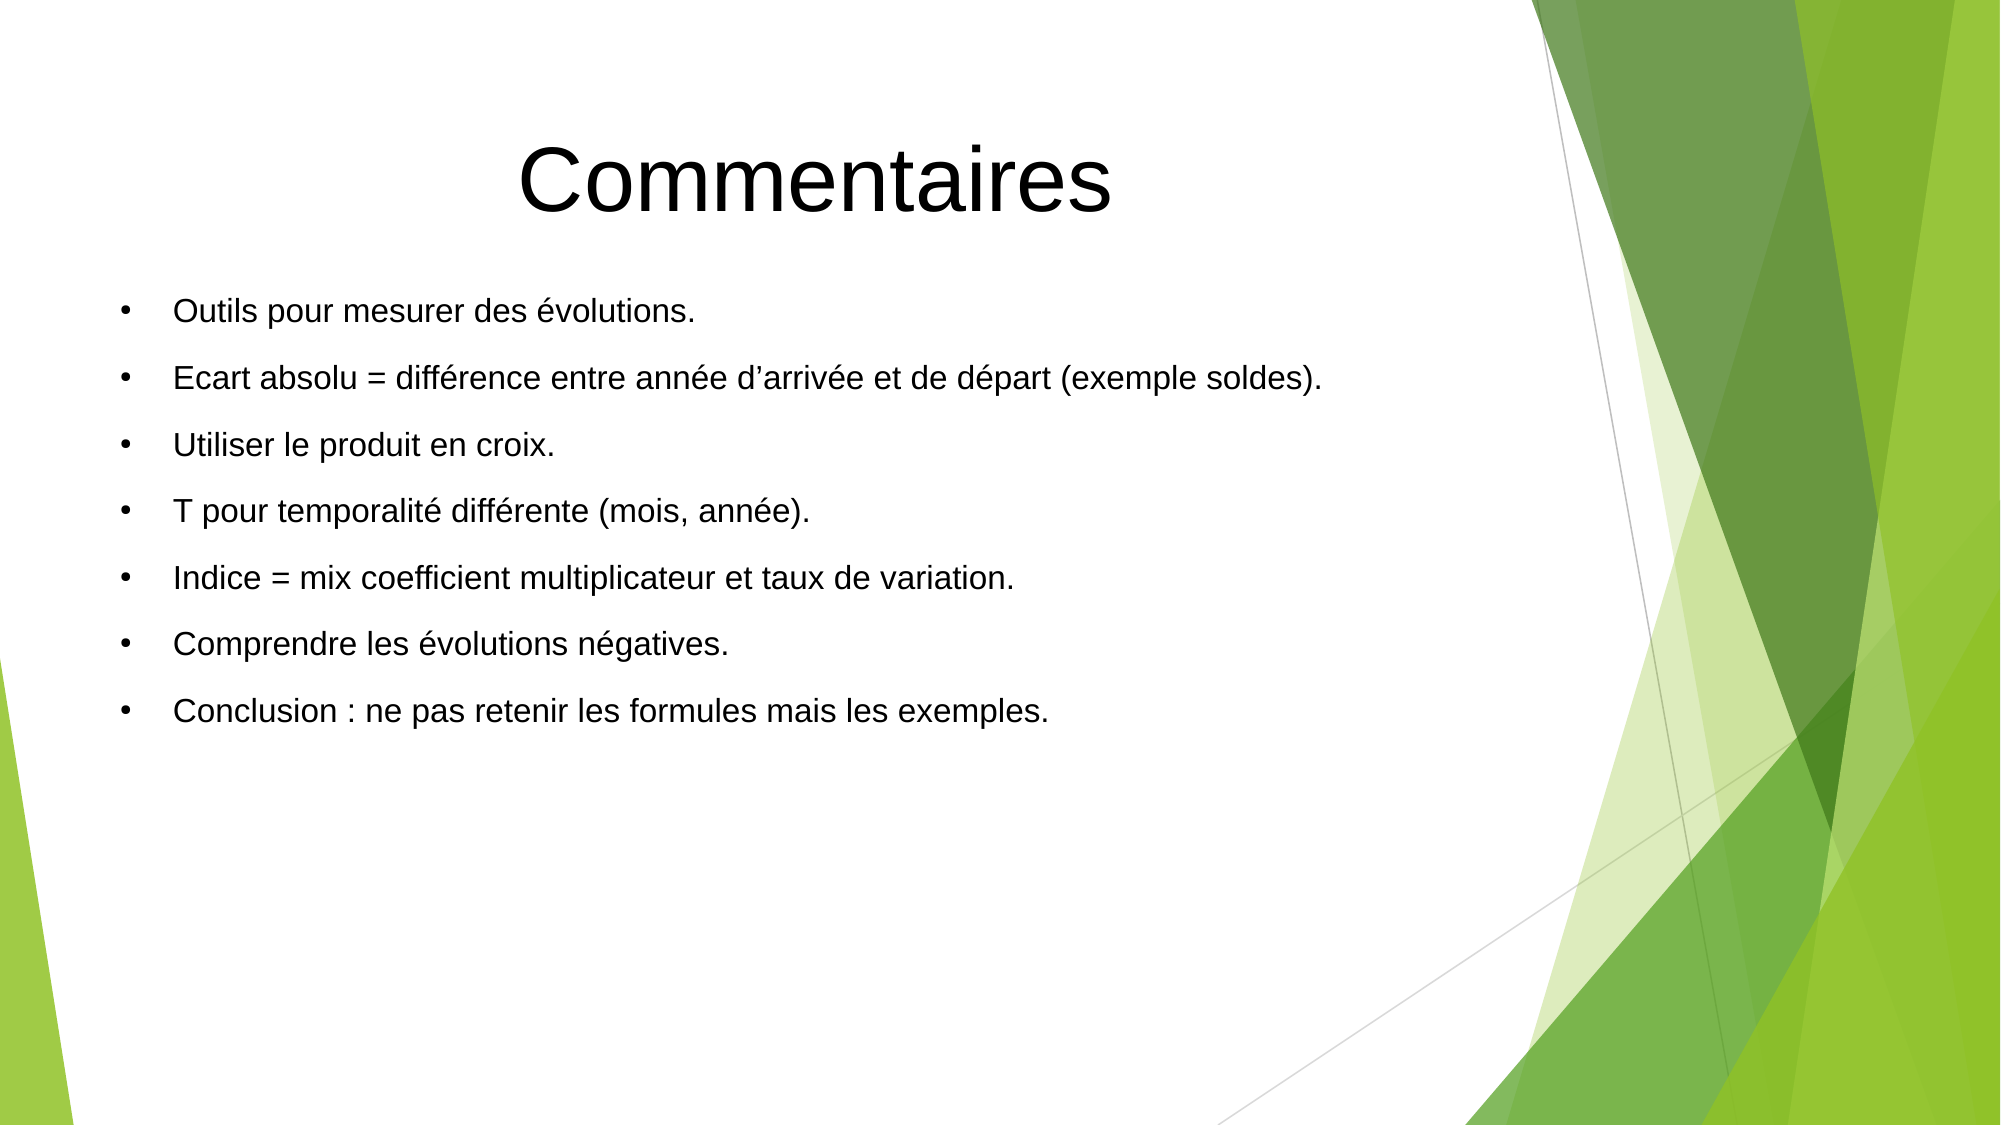

# Commentaires
Outils pour mesurer des évolutions.
Ecart absolu = différence entre année d’arrivée et de départ (exemple soldes).
Utiliser le produit en croix.
T pour temporalité différente (mois, année).
Indice = mix coefficient multiplicateur et taux de variation.
Comprendre les évolutions négatives.
Conclusion : ne pas retenir les formules mais les exemples.